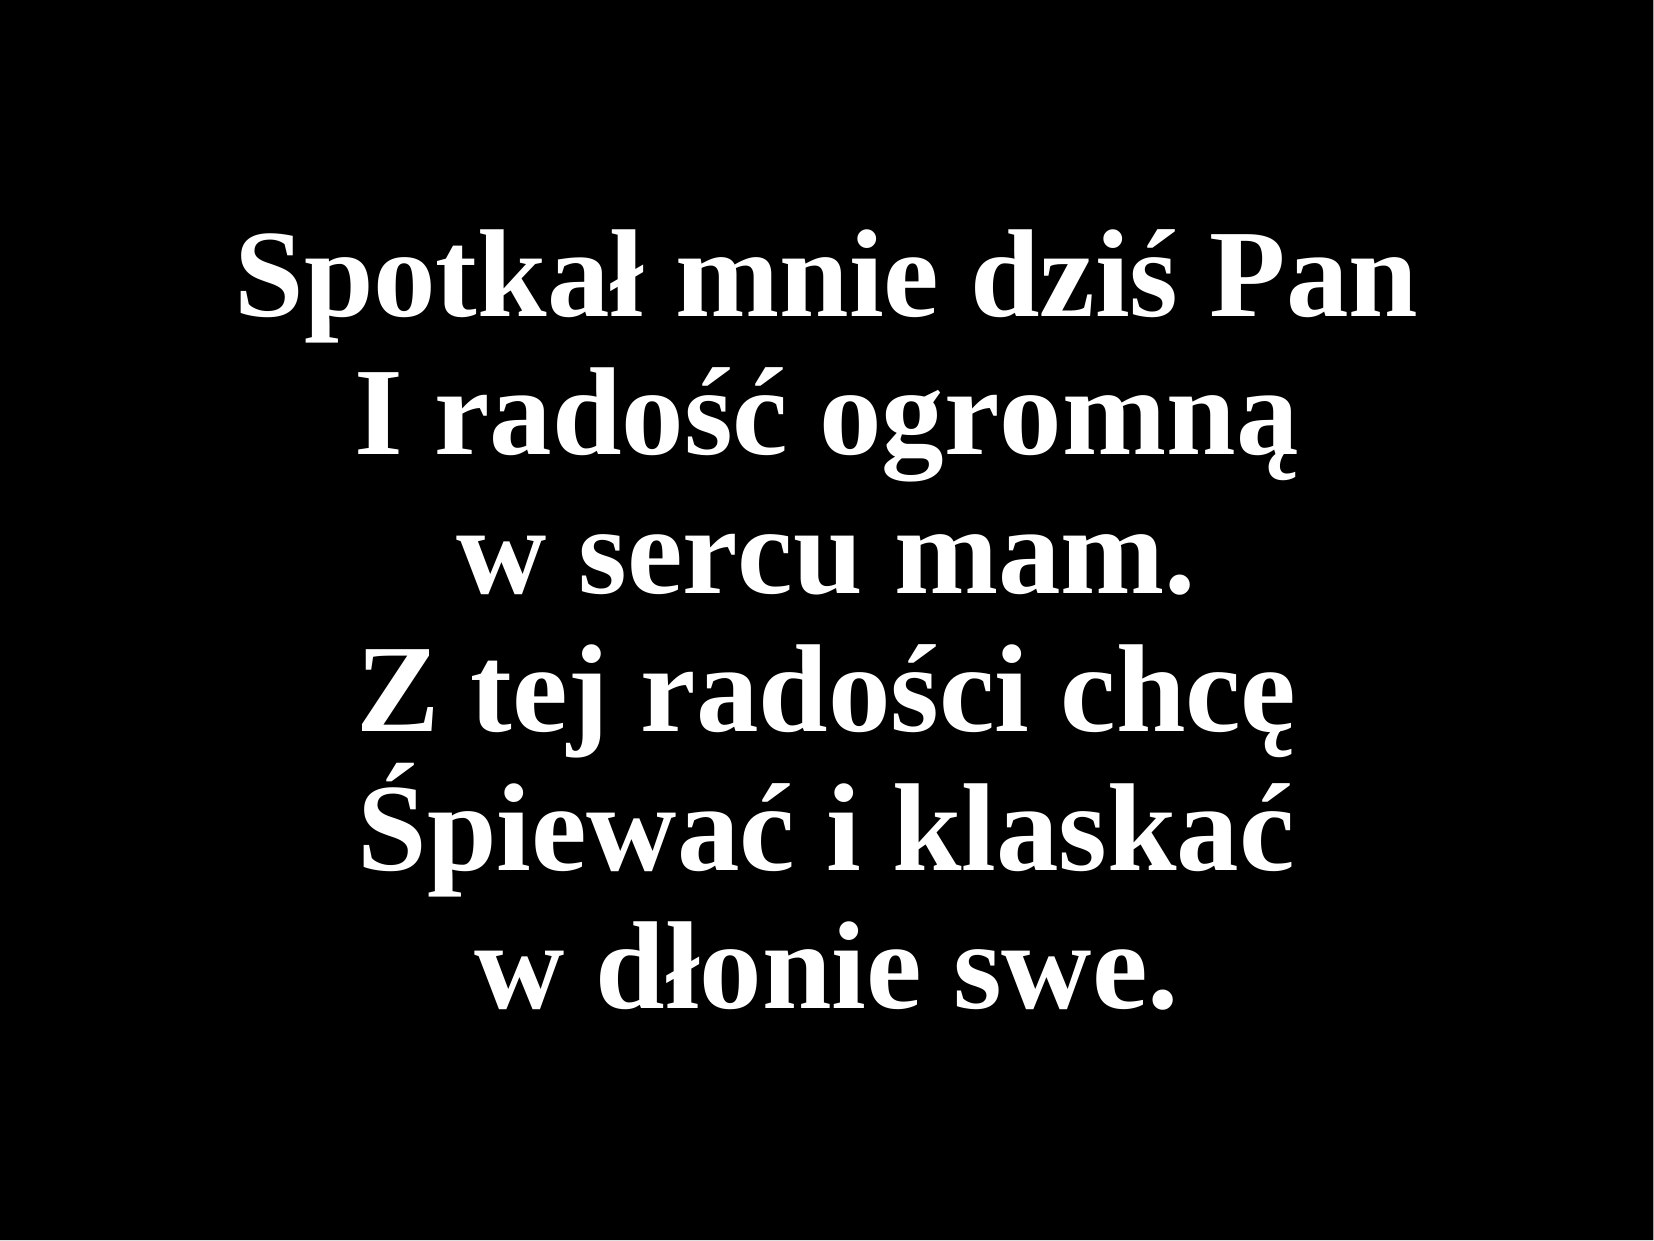

# Spotkał mnie dziś Pan I radość ogromną w sercu mam. Z tej radości chcę Śpiewać i klaskać w dłonie swe.